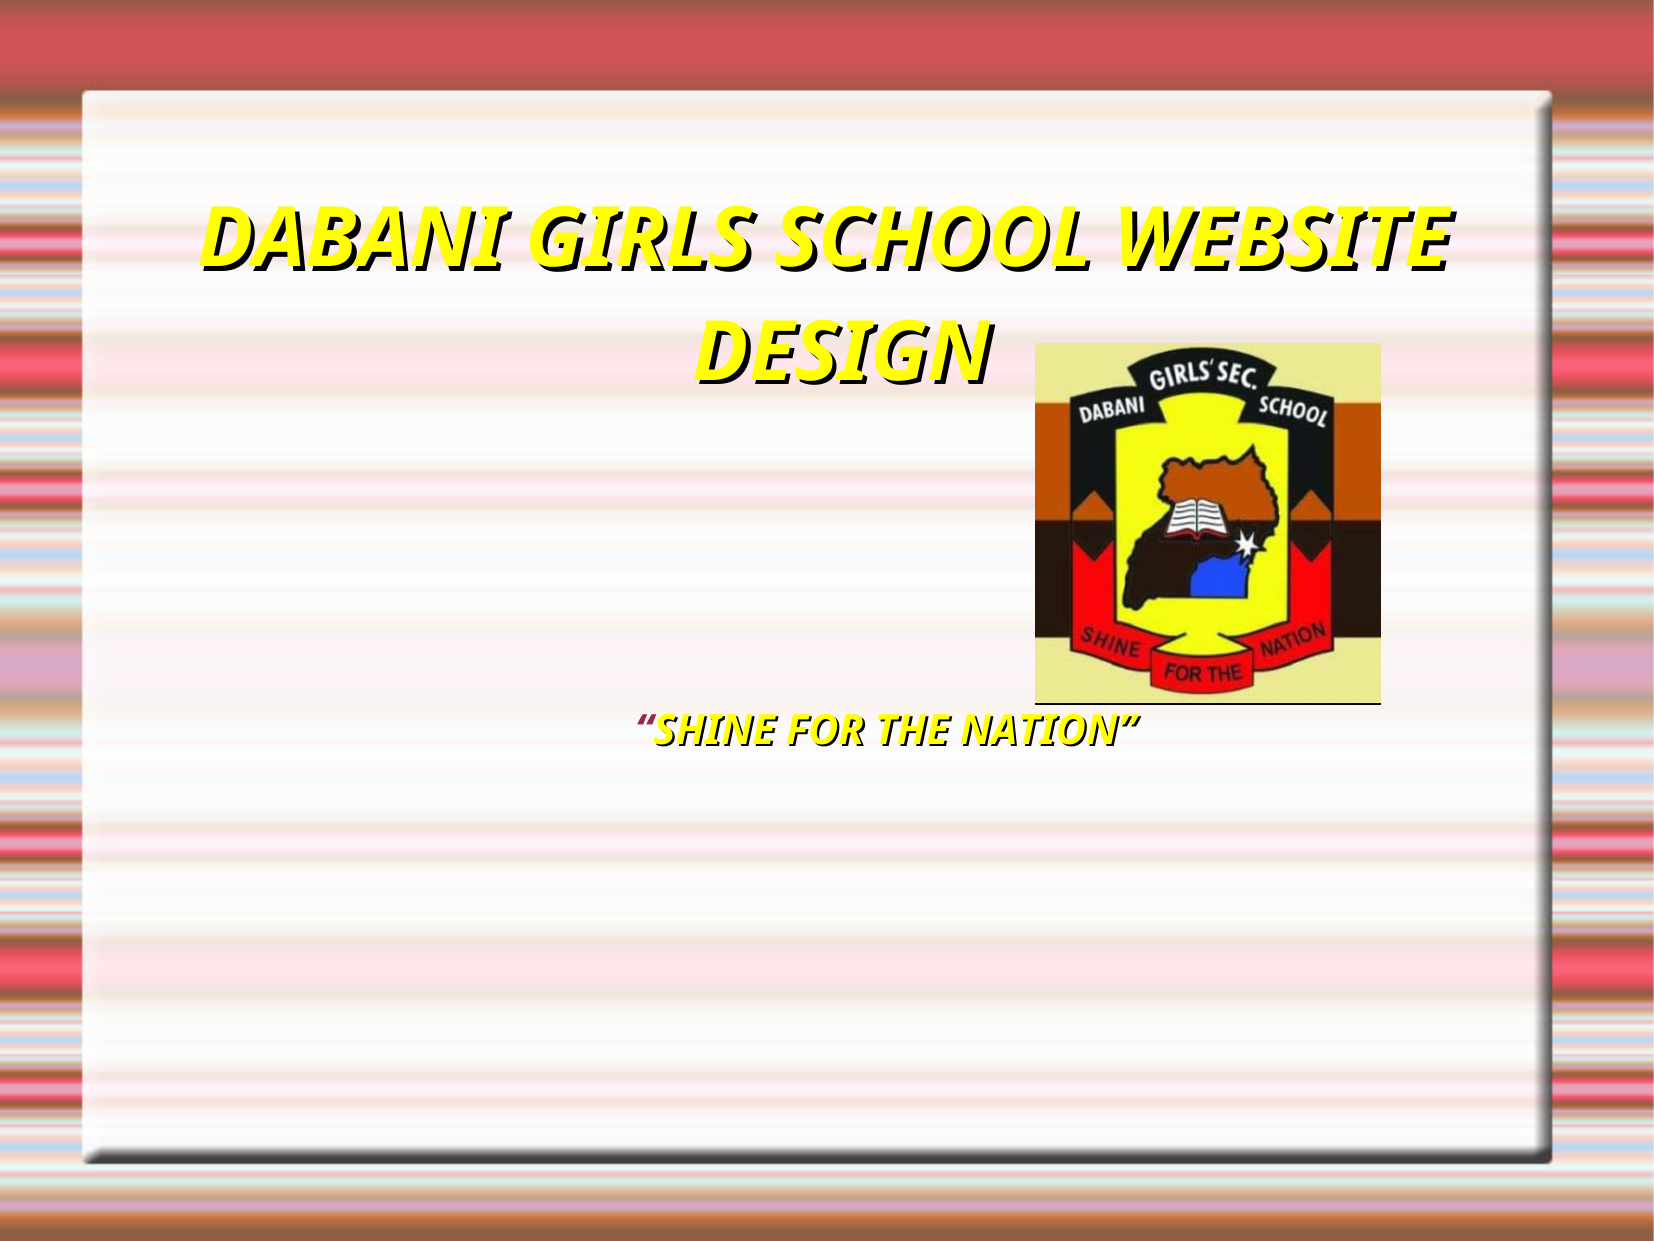

# DABANI GIRLS SCHOOL WEBSITE DESIGN
“SHINE FOR THE NATION”